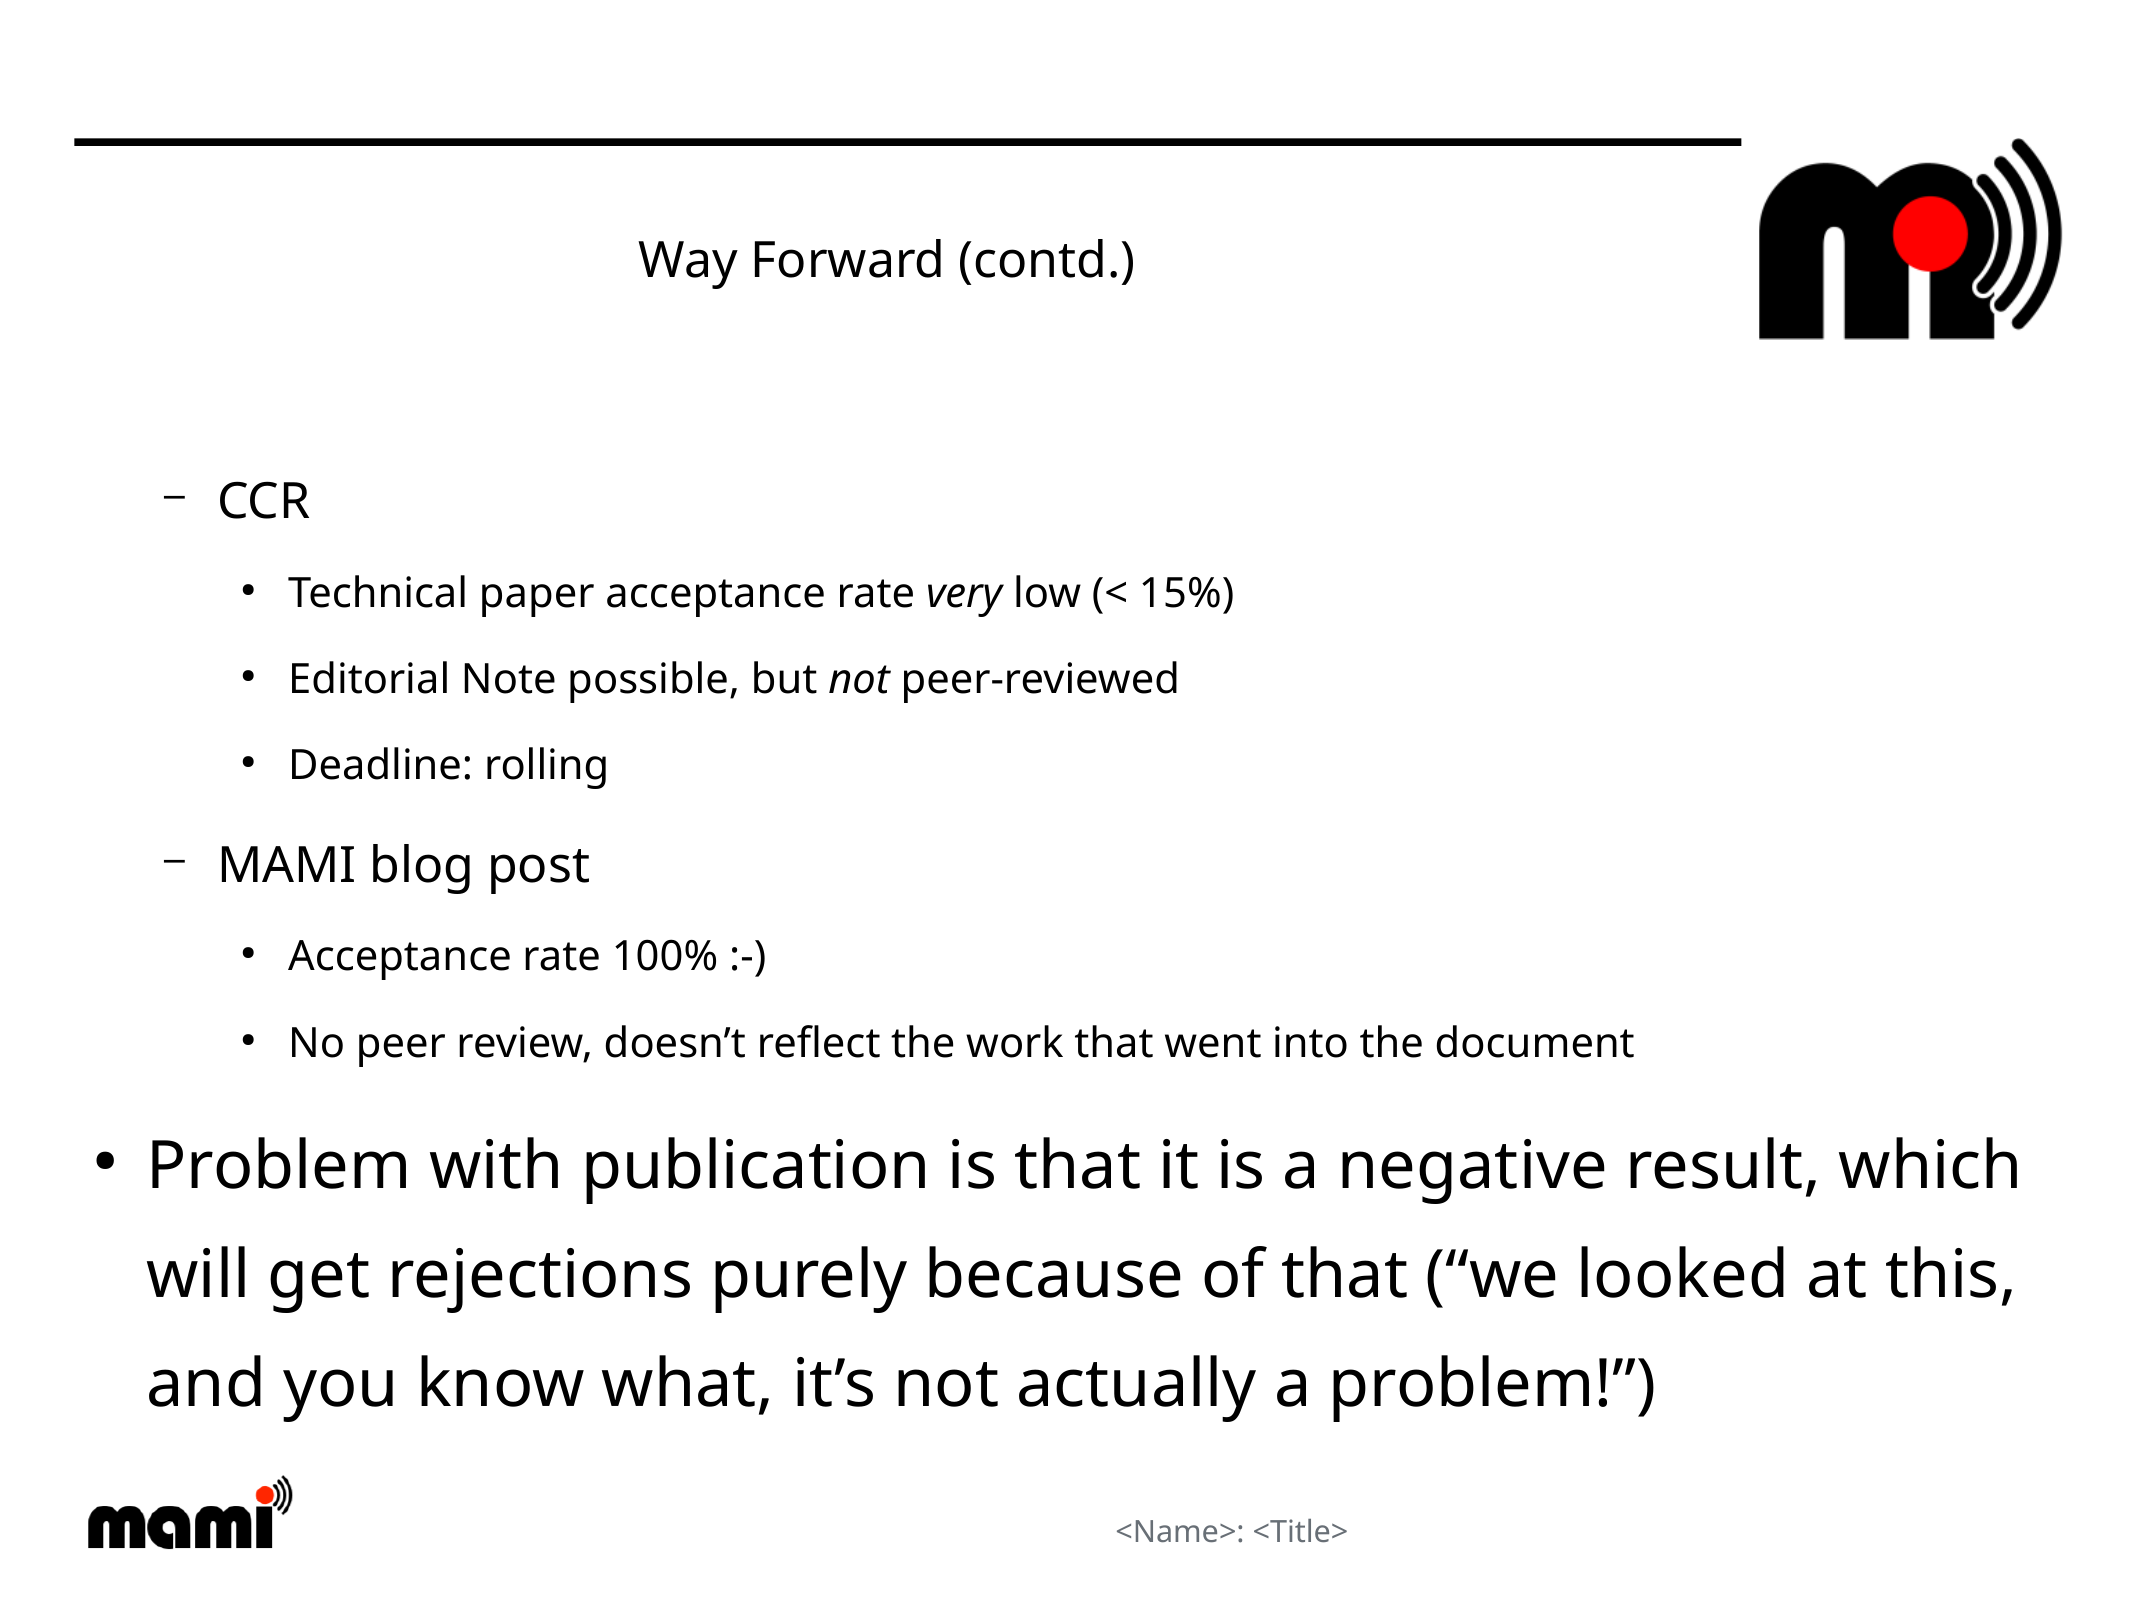

# Way Forward (contd.)
CCR
Technical paper acceptance rate very low (< 15%)
Editorial Note possible, but not peer-reviewed
Deadline: rolling
MAMI blog post
Acceptance rate 100% :-)
No peer review, doesn’t reflect the work that went into the document
Problem with publication is that it is a negative result, which will get rejections purely because of that (“we looked at this, and you know what, it’s not actually a problem!”)